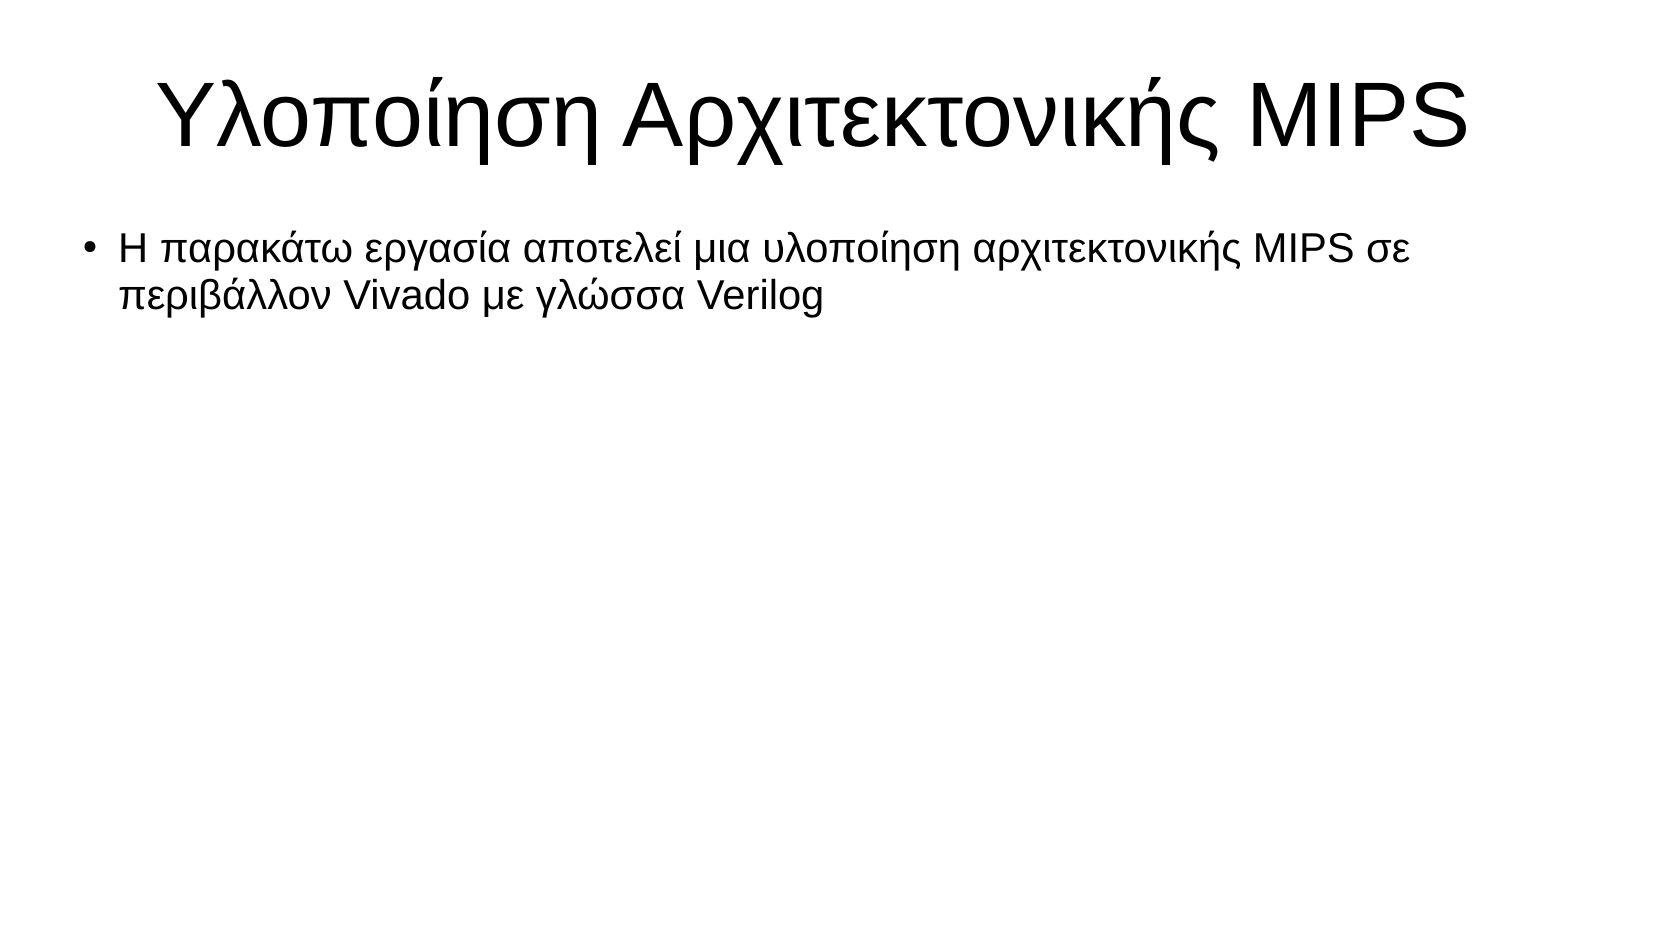

# Υλοποίηση Αρχιτεκτονικής MIPS
Η παρακάτω εργασία αποτελεί μια υλοποίηση αρχιτεκτονικής MIPS σε περιβάλλον Vivado με γλώσσα Verilog